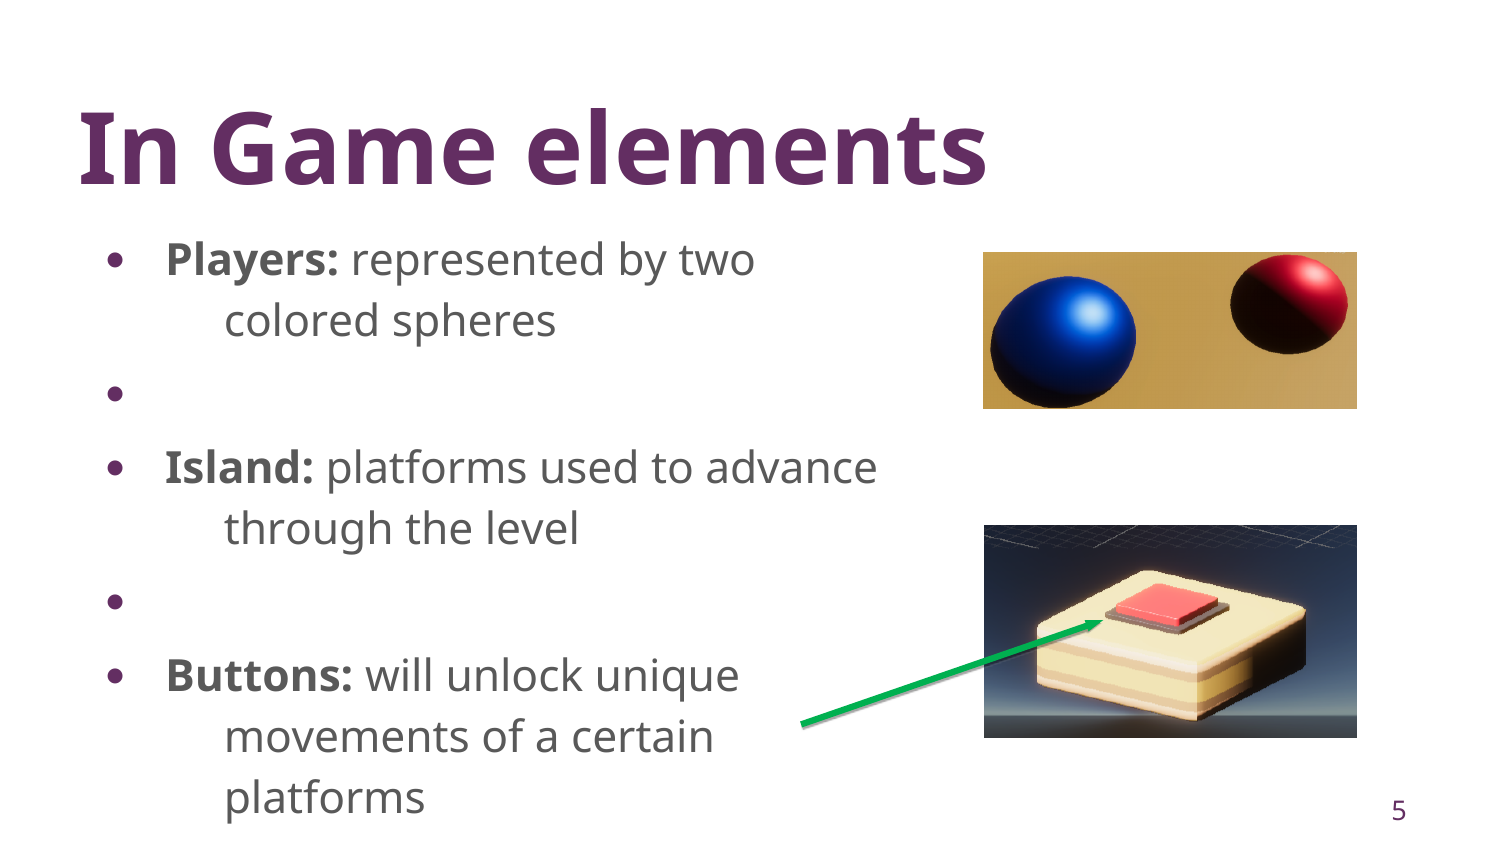

# In Game elements
Players: represented by two colored spheres
Island: platforms used to advance through the level
Buttons: will unlock unique movements of a certain platforms